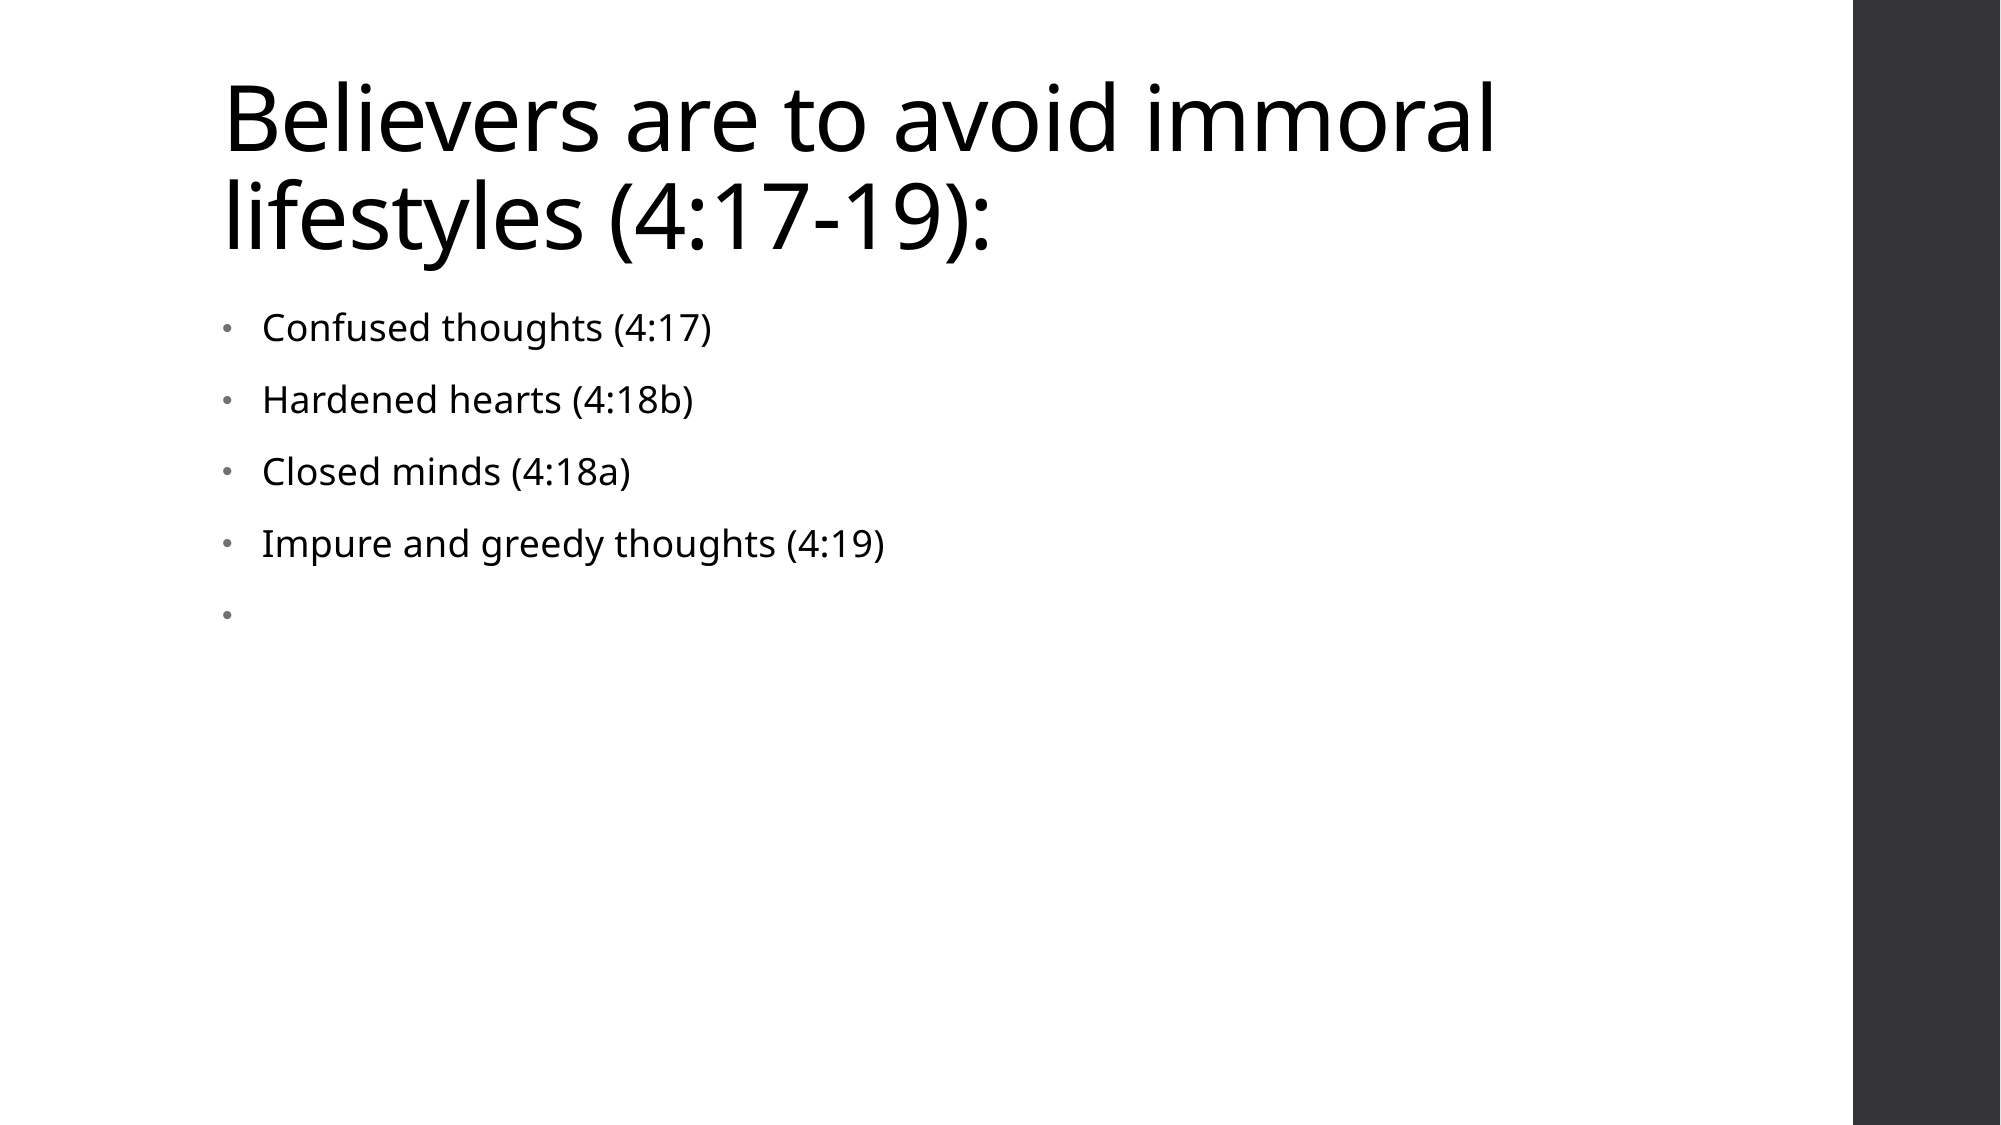

# Believers are to avoid immoral lifestyles (4:17-19):
 Confused thoughts (4:17)
 Hardened hearts (4:18b)
 Closed minds (4:18a)
 Impure and greedy thoughts (4:19)